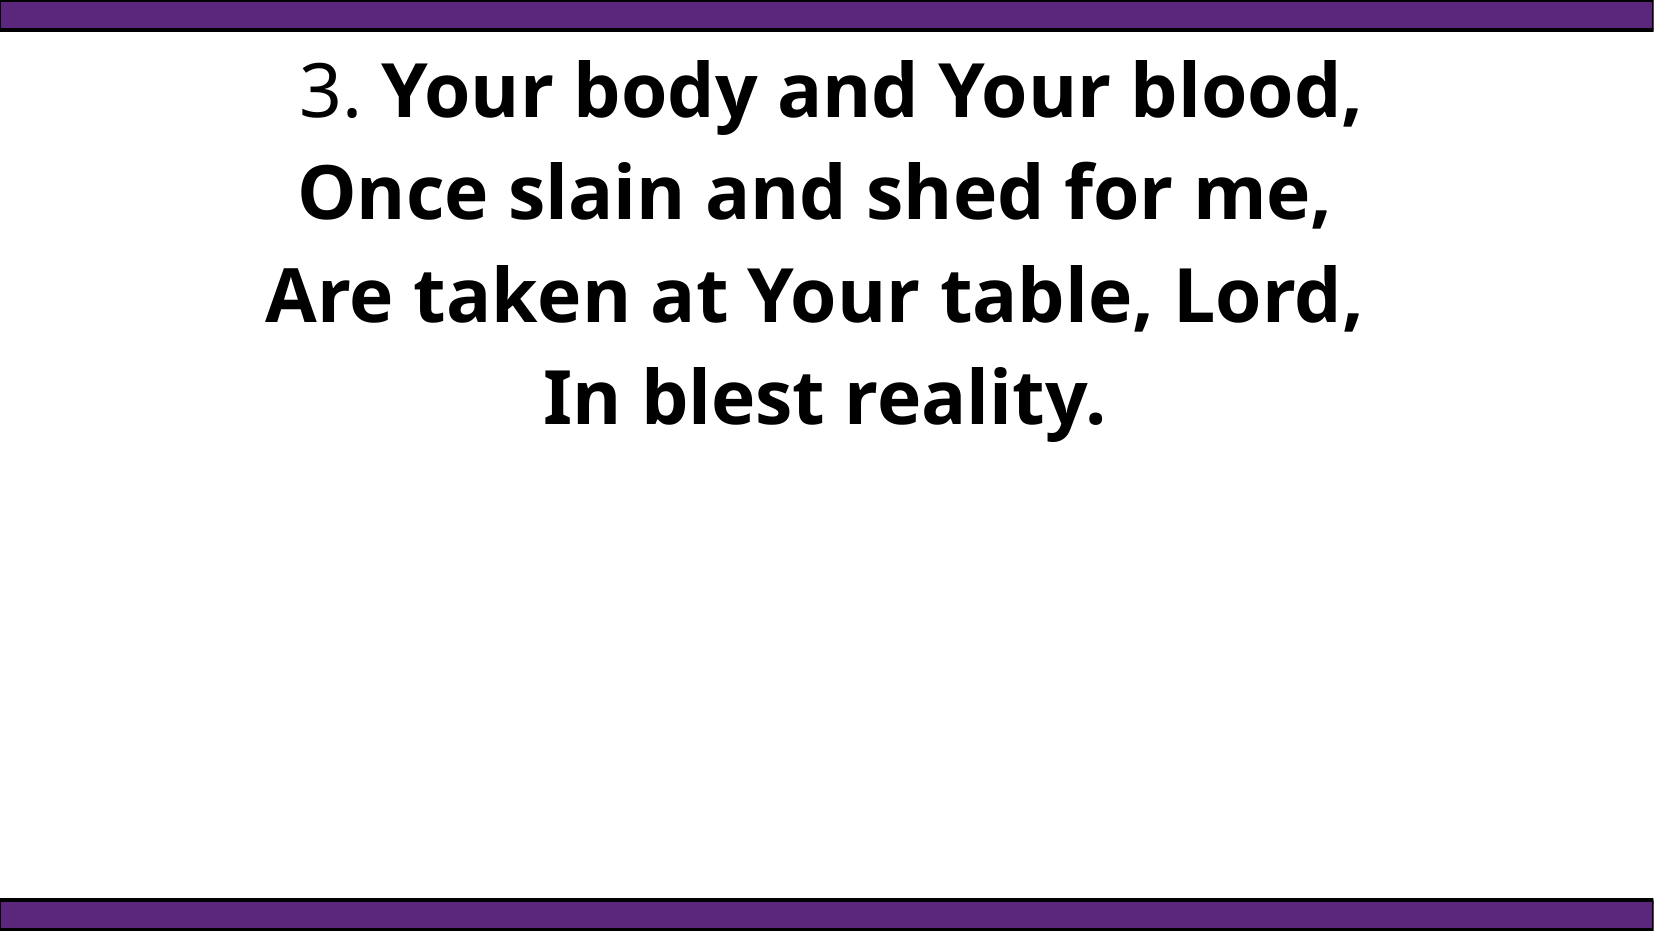

3. Your body and Your blood,
Once slain and shed for me,
Are taken at Your table, Lord,
In blest reality.